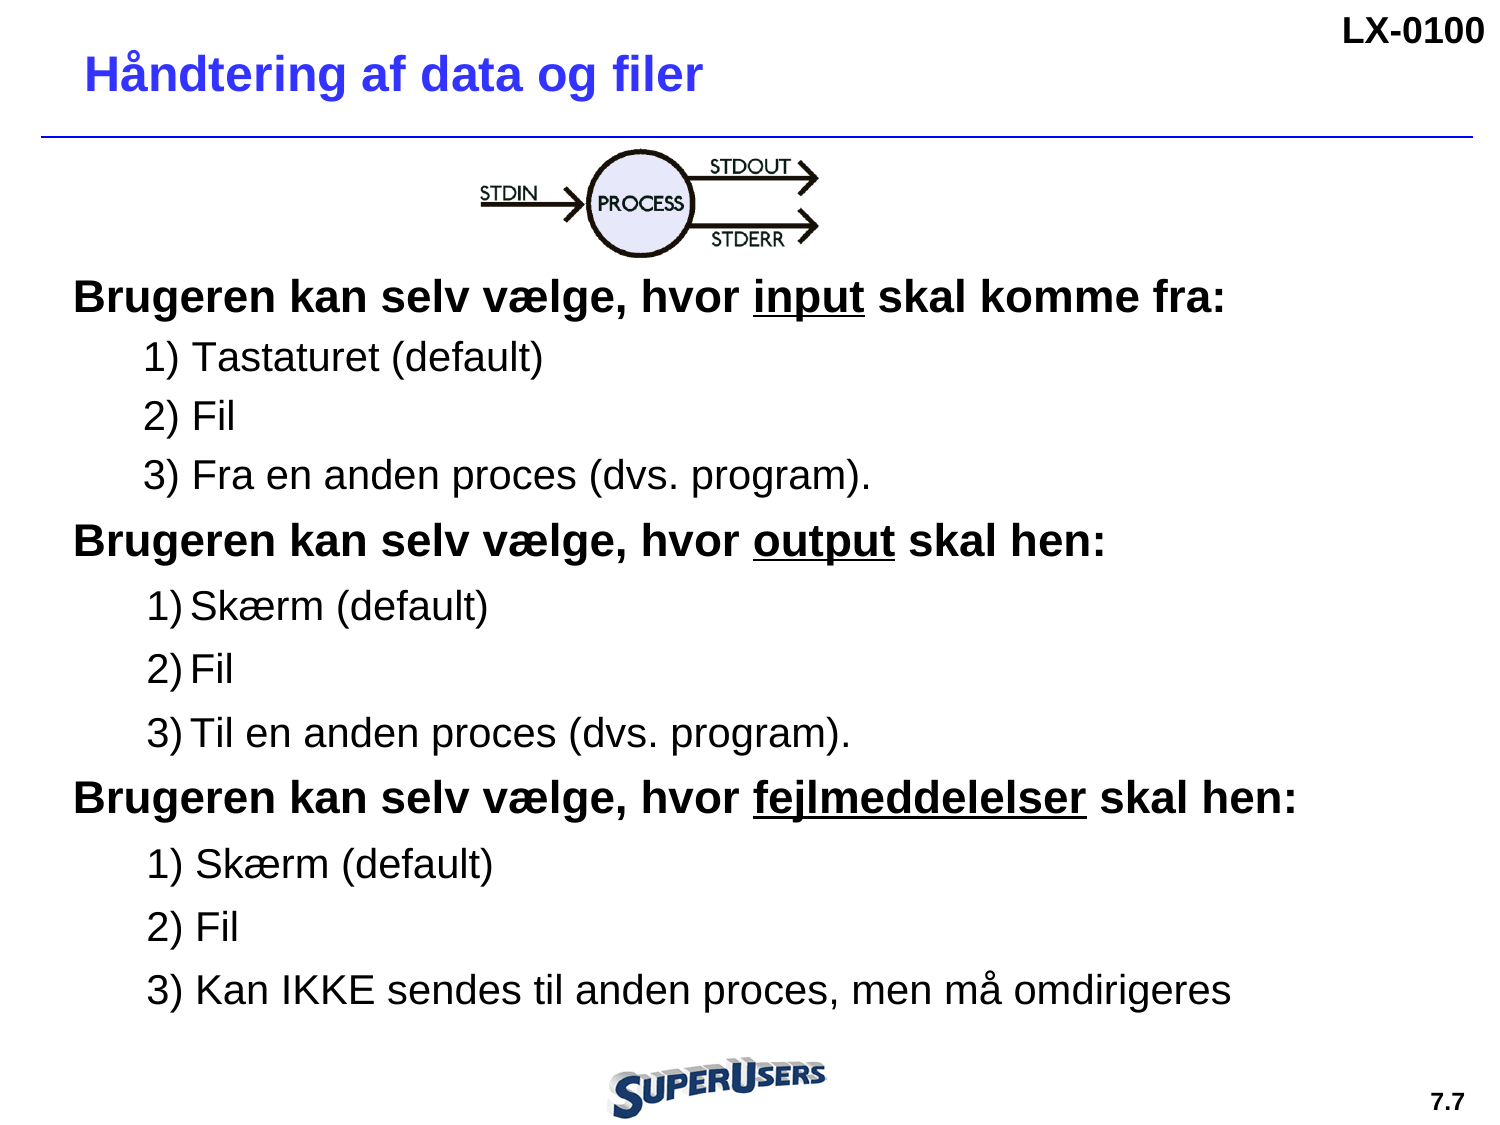

# Håndtering af data og filer
Brugeren kan selv vælge, hvor input skal komme fra:
 Tastaturet (default)
 Fil
 Fra en anden proces (dvs. program).
Brugeren kan selv vælge, hvor output skal hen:
Skærm (default)
Fil
Til en anden proces (dvs. program).
Brugeren kan selv vælge, hvor fejlmeddelelser skal hen:
1) Skærm (default)
2) Fil
3) Kan IKKE sendes til anden proces, men må omdirigeres